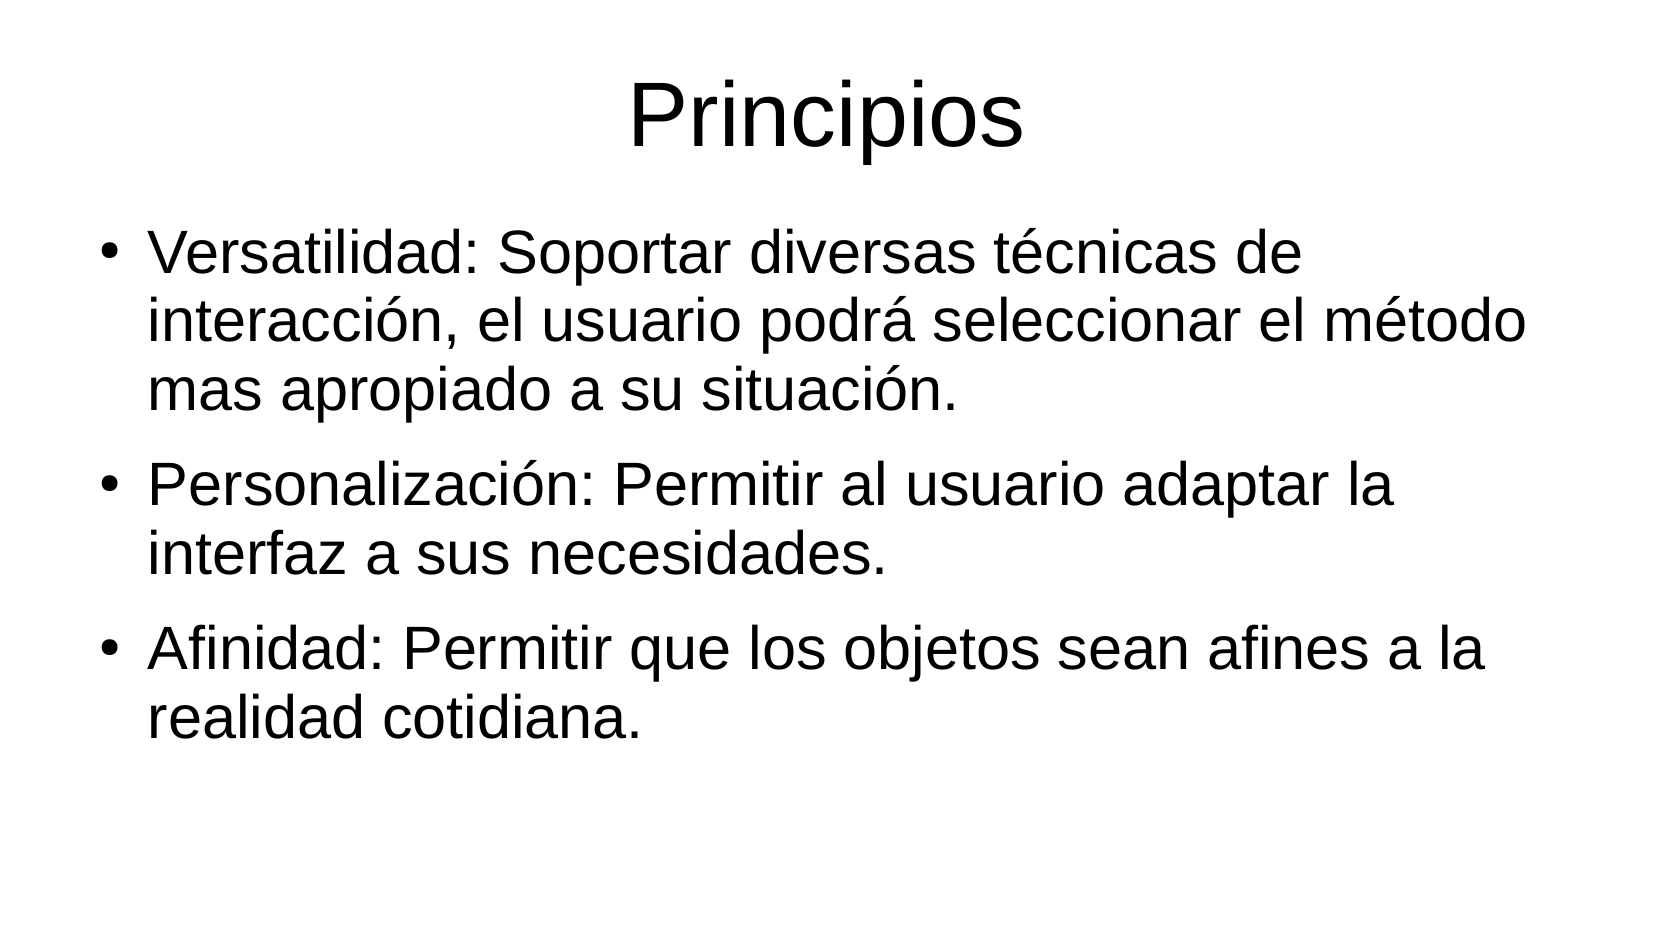

# Principios
Versatilidad: Soportar diversas técnicas de interacción, el usuario podrá seleccionar el método mas apropiado a su situación.
Personalización: Permitir al usuario adaptar la interfaz a sus necesidades.
Afinidad: Permitir que los objetos sean afines a la realidad cotidiana.